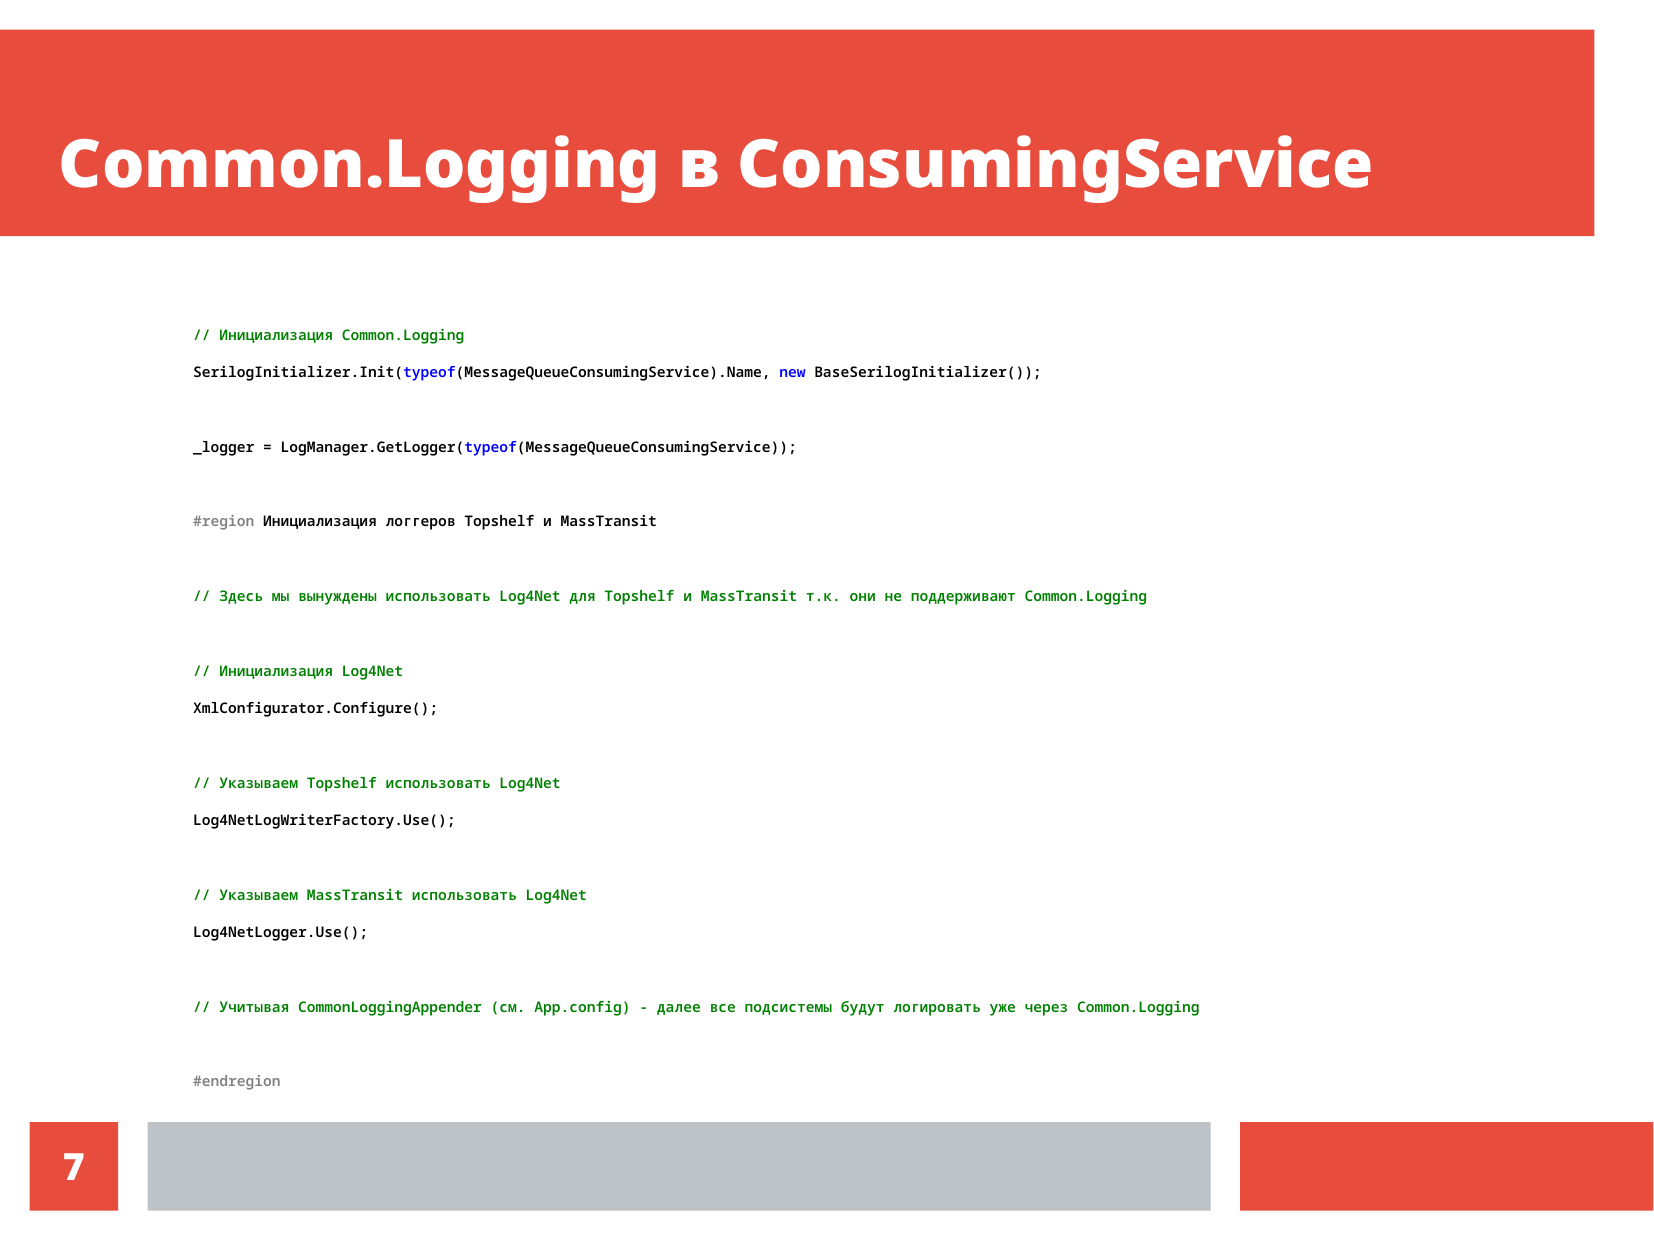

# Common.Logging в ConsumingService
 // Инициализация Common.Logging
 SerilogInitializer.Init(typeof(MessageQueueConsumingService).Name, new BaseSerilogInitializer());
 _logger = LogManager.GetLogger(typeof(MessageQueueConsumingService));
 #region Инициализация логгеров Topshelf и MassTransit
 // Здесь мы вынуждены использовать Log4Net для Topshelf и MassTransit т.к. они не поддерживают Common.Logging
 // Инициализация Log4Net
 XmlConfigurator.Configure();
 // Указываем Topshelf использовать Log4Net
 Log4NetLogWriterFactory.Use();
 // Указываем MassTransit использовать Log4Net
 Log4NetLogger.Use();
 // Учитывая CommonLoggingAppender (см. App.config) - далее все подсистемы будут логировать уже через Common.Logging
 #endregion
7